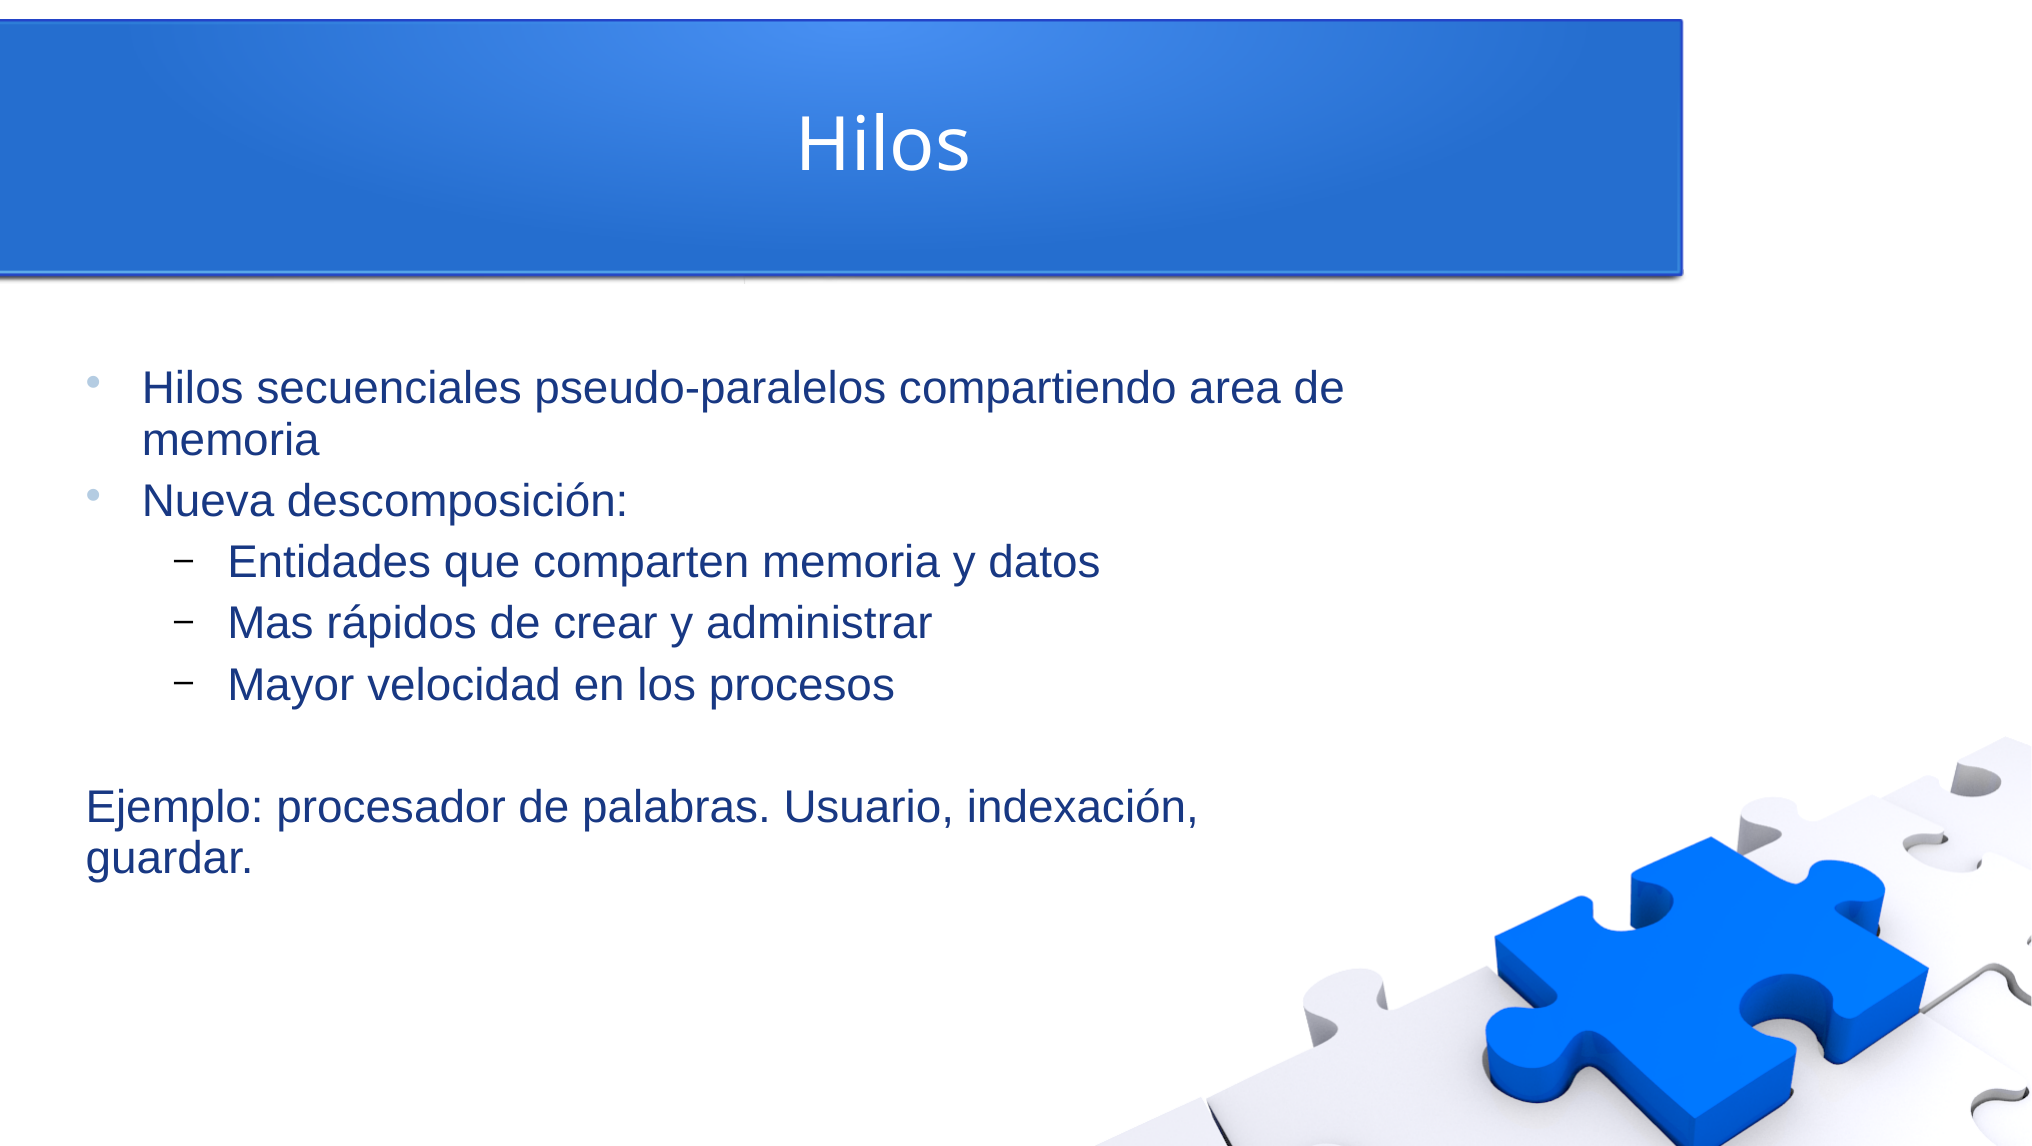

# Hilos
Hilos secuenciales pseudo-paralelos compartiendo area de memoria
Nueva descomposición:
Entidades que comparten memoria y datos
Mas rápidos de crear y administrar
Mayor velocidad en los procesos
Ejemplo: procesador de palabras. Usuario, indexación, guardar.